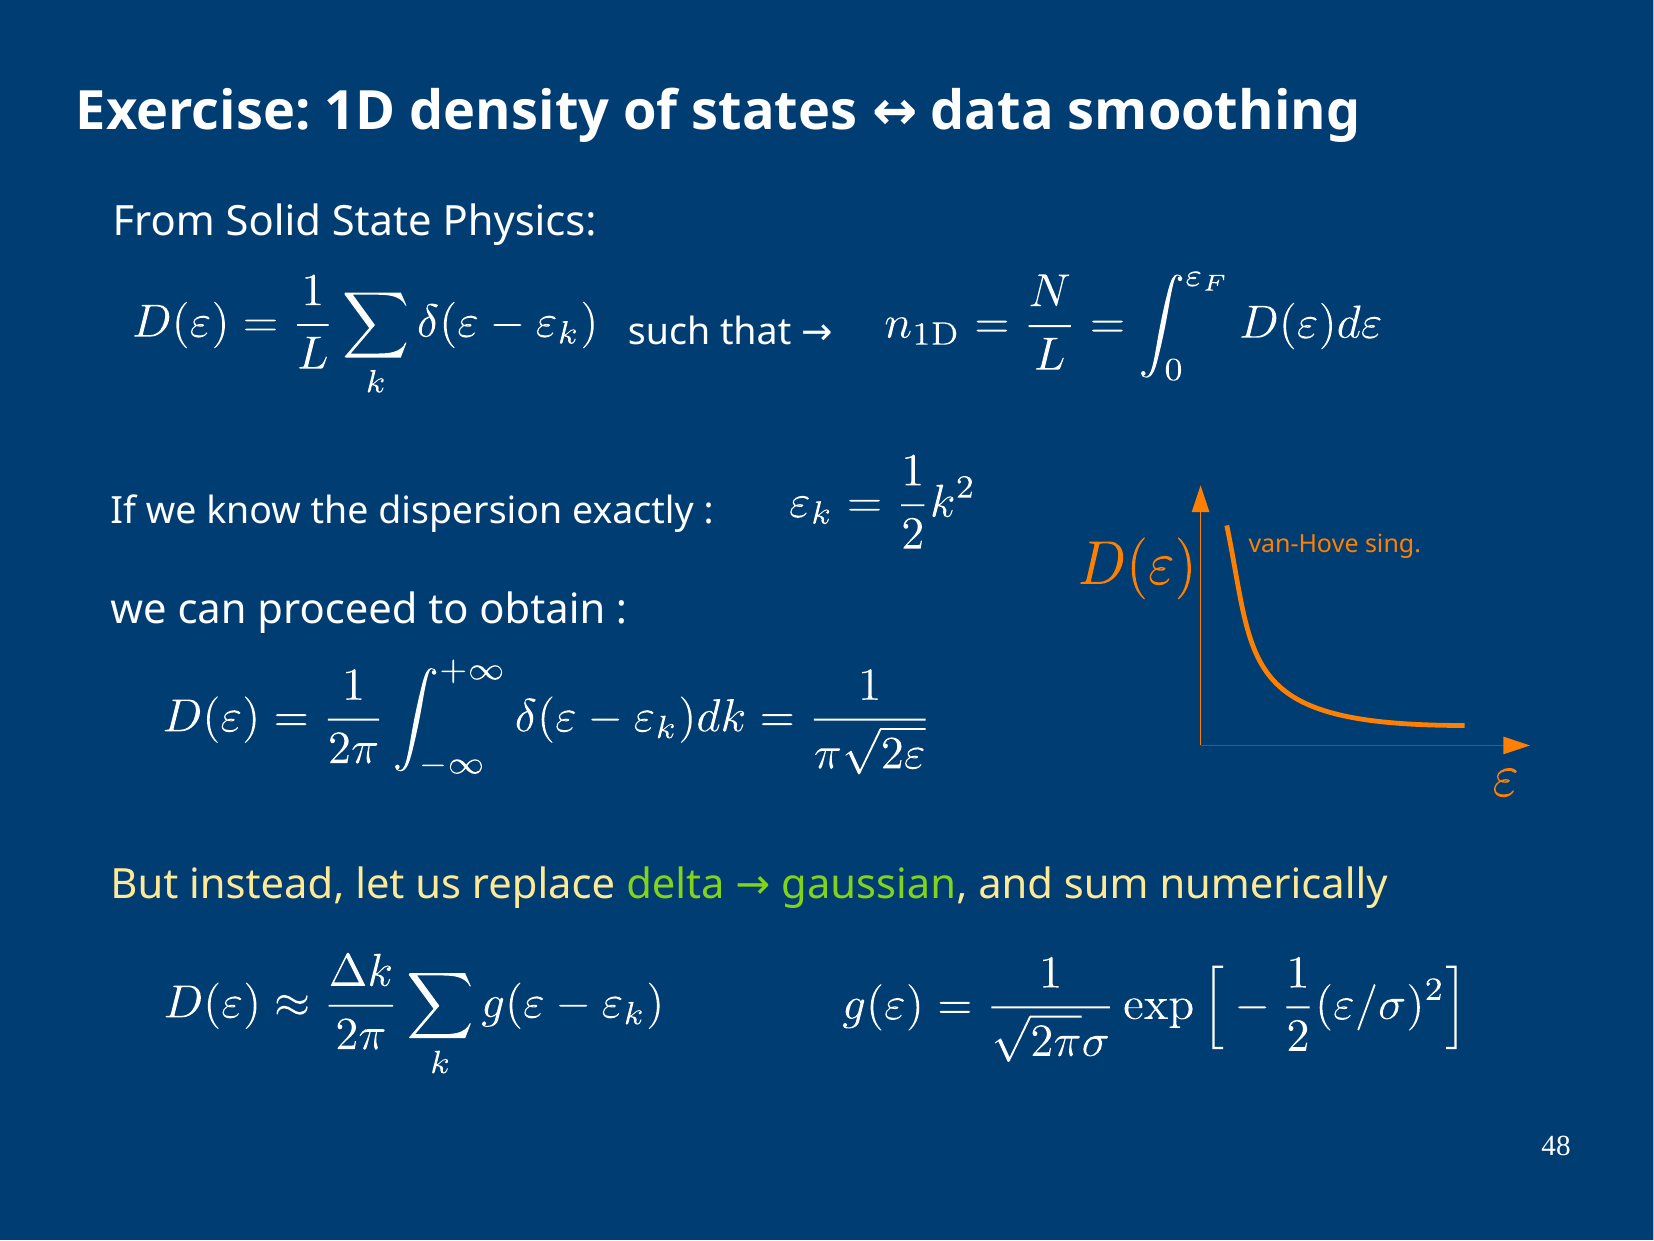

Exercise: 1D density of states ↔ data smoothing
From Solid State Physics:
such that →
If we know the dispersion exactly :
van-Hove sing.
we can proceed to obtain :
But instead, let us replace delta → gaussian, and sum numerically